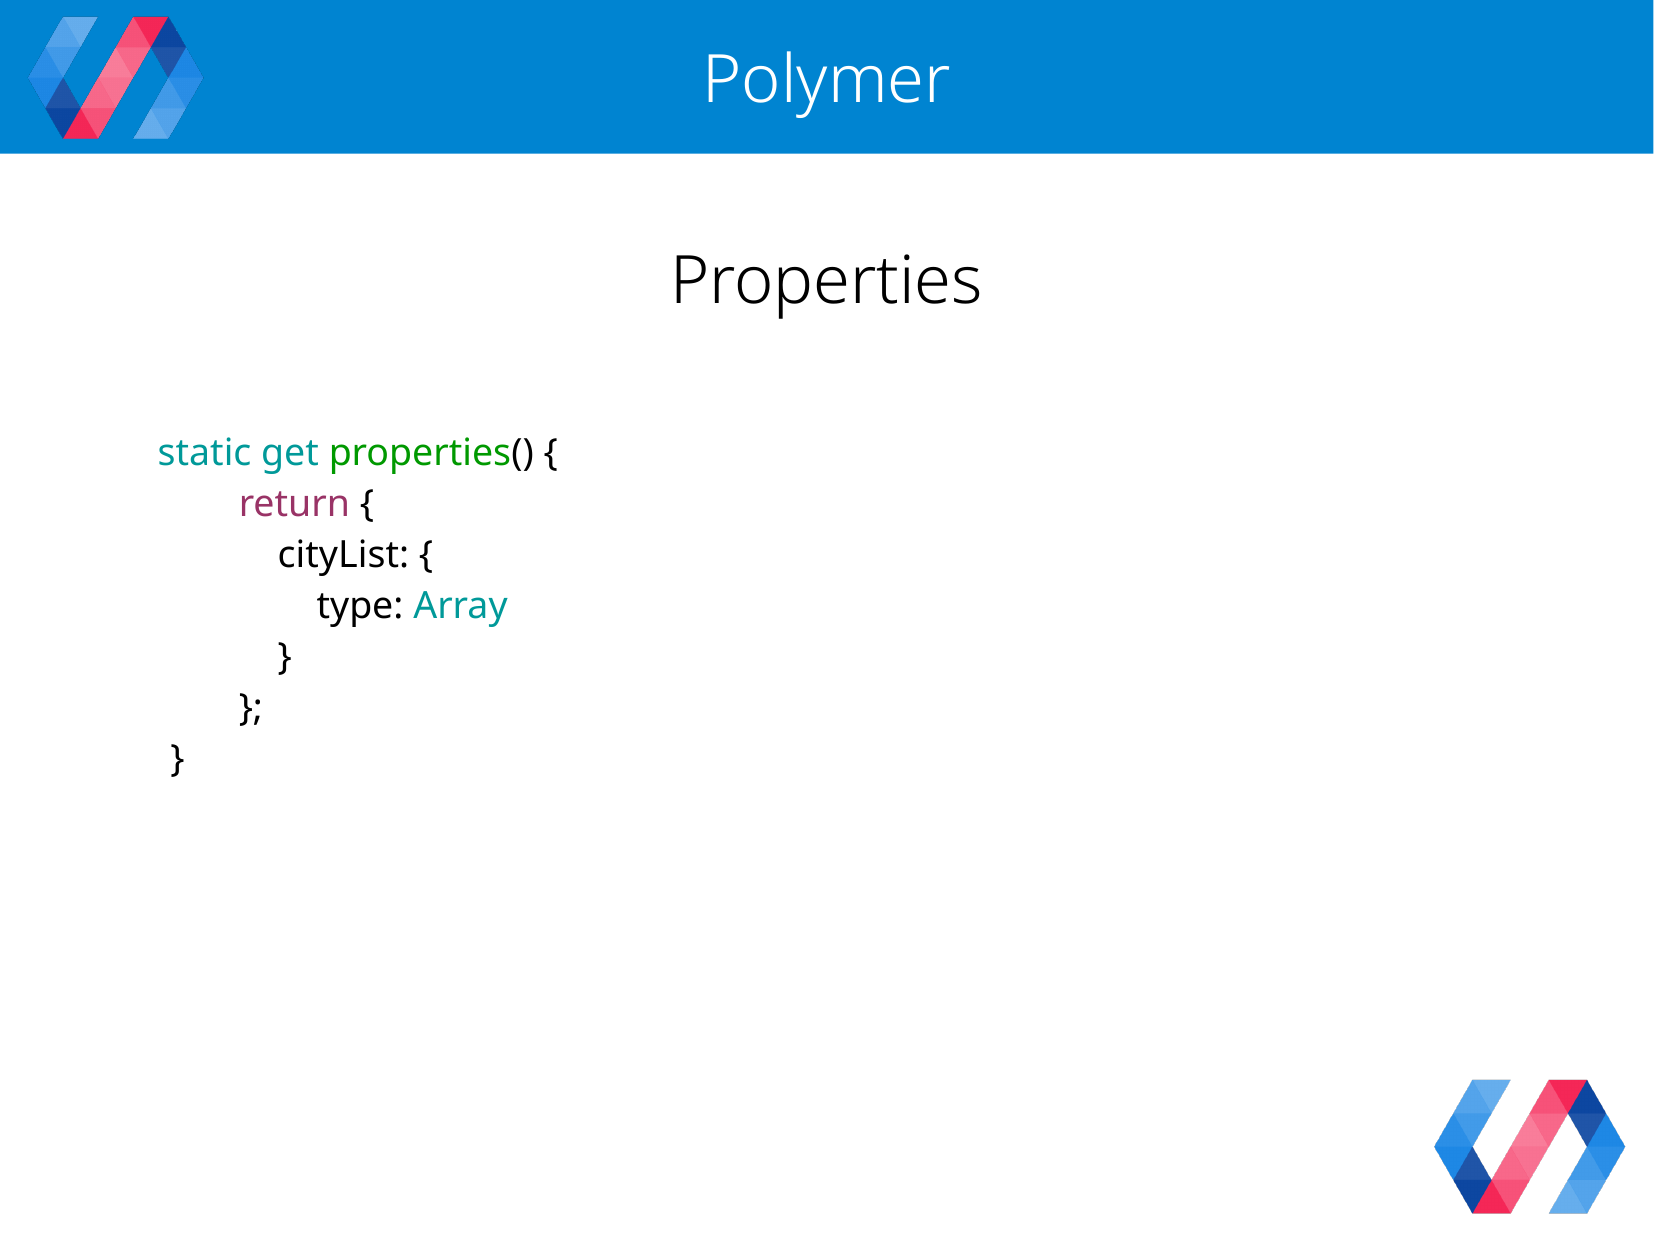

# Polymer
Properties
 static get properties() {
 return {
 cityList: {
 type: Array
 }
 };
 }